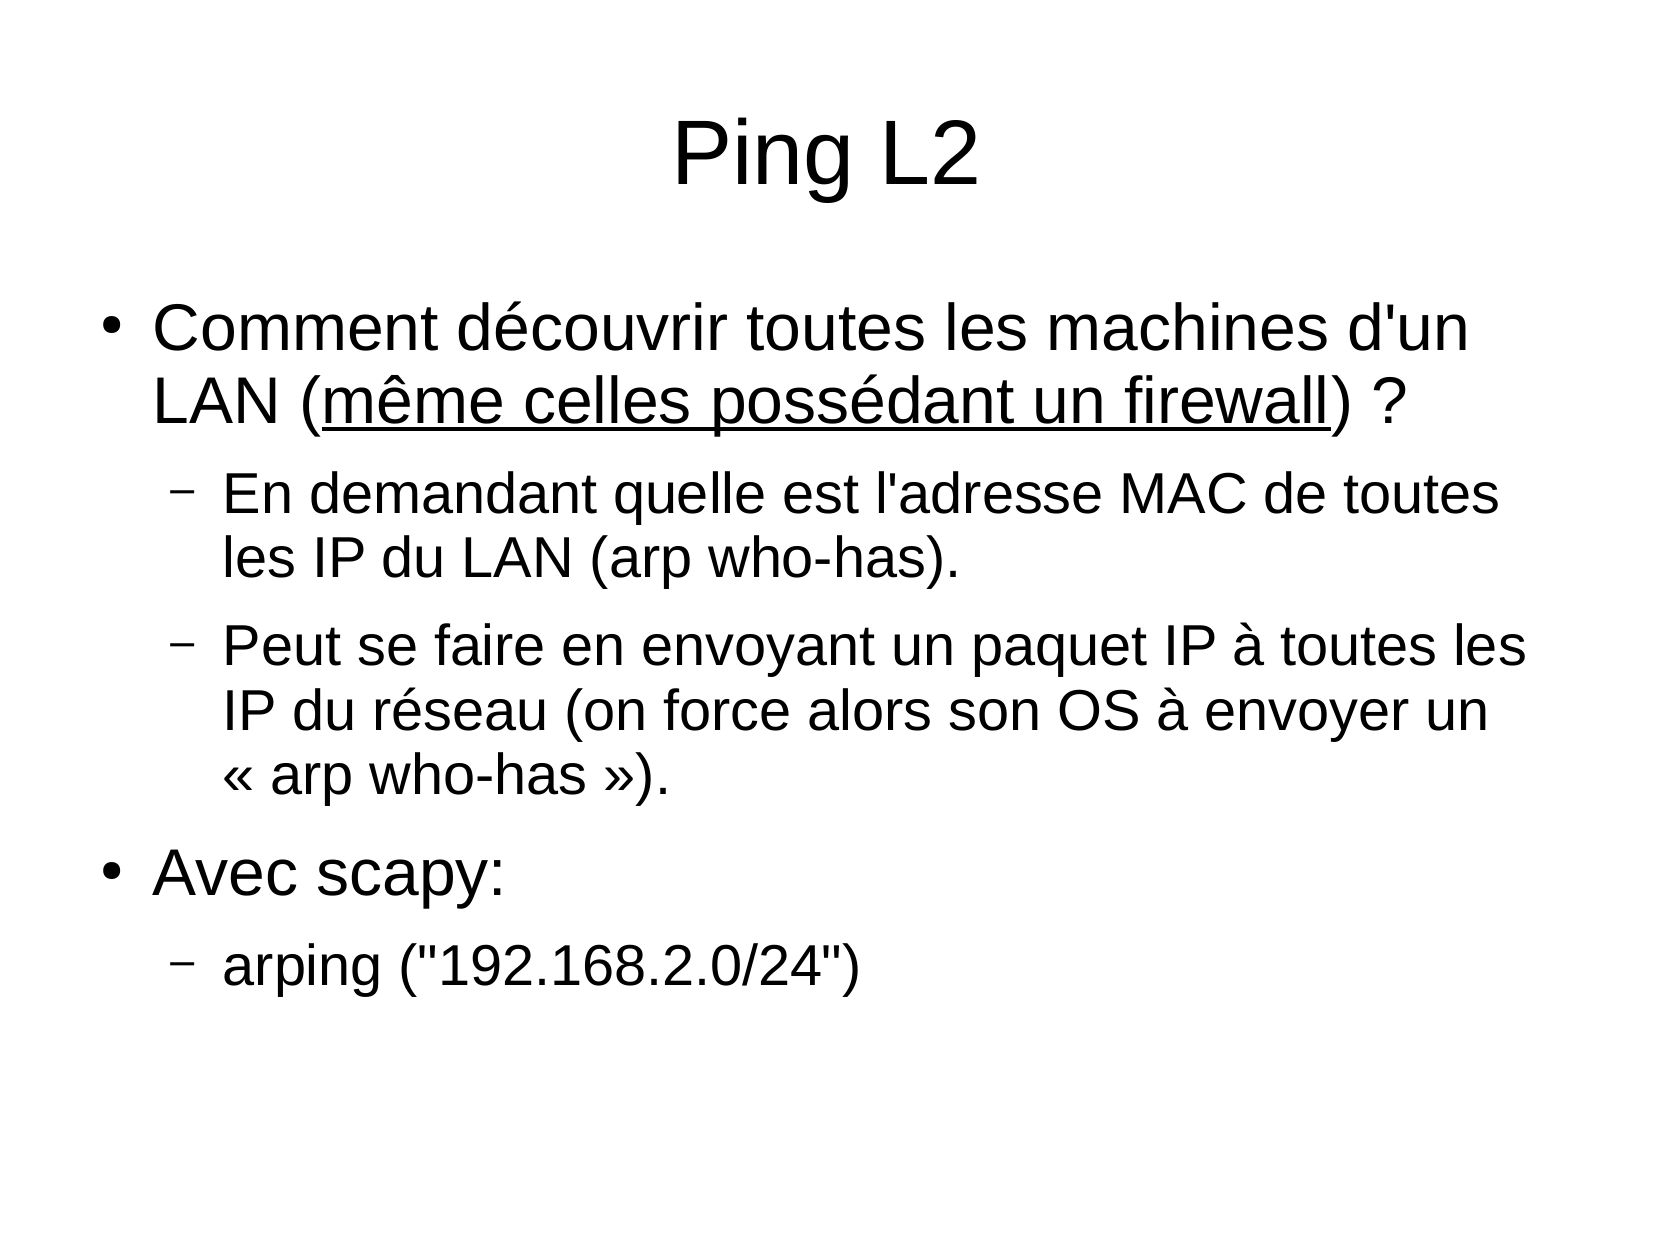

# Ping L2
Comment découvrir toutes les machines d'un LAN (même celles possédant un firewall) ?
En demandant quelle est l'adresse MAC de toutes les IP du LAN (arp who-has).
Peut se faire en envoyant un paquet IP à toutes les IP du réseau (on force alors son OS à envoyer un « arp who-has »).
Avec scapy:
arping ("192.168.2.0/24")